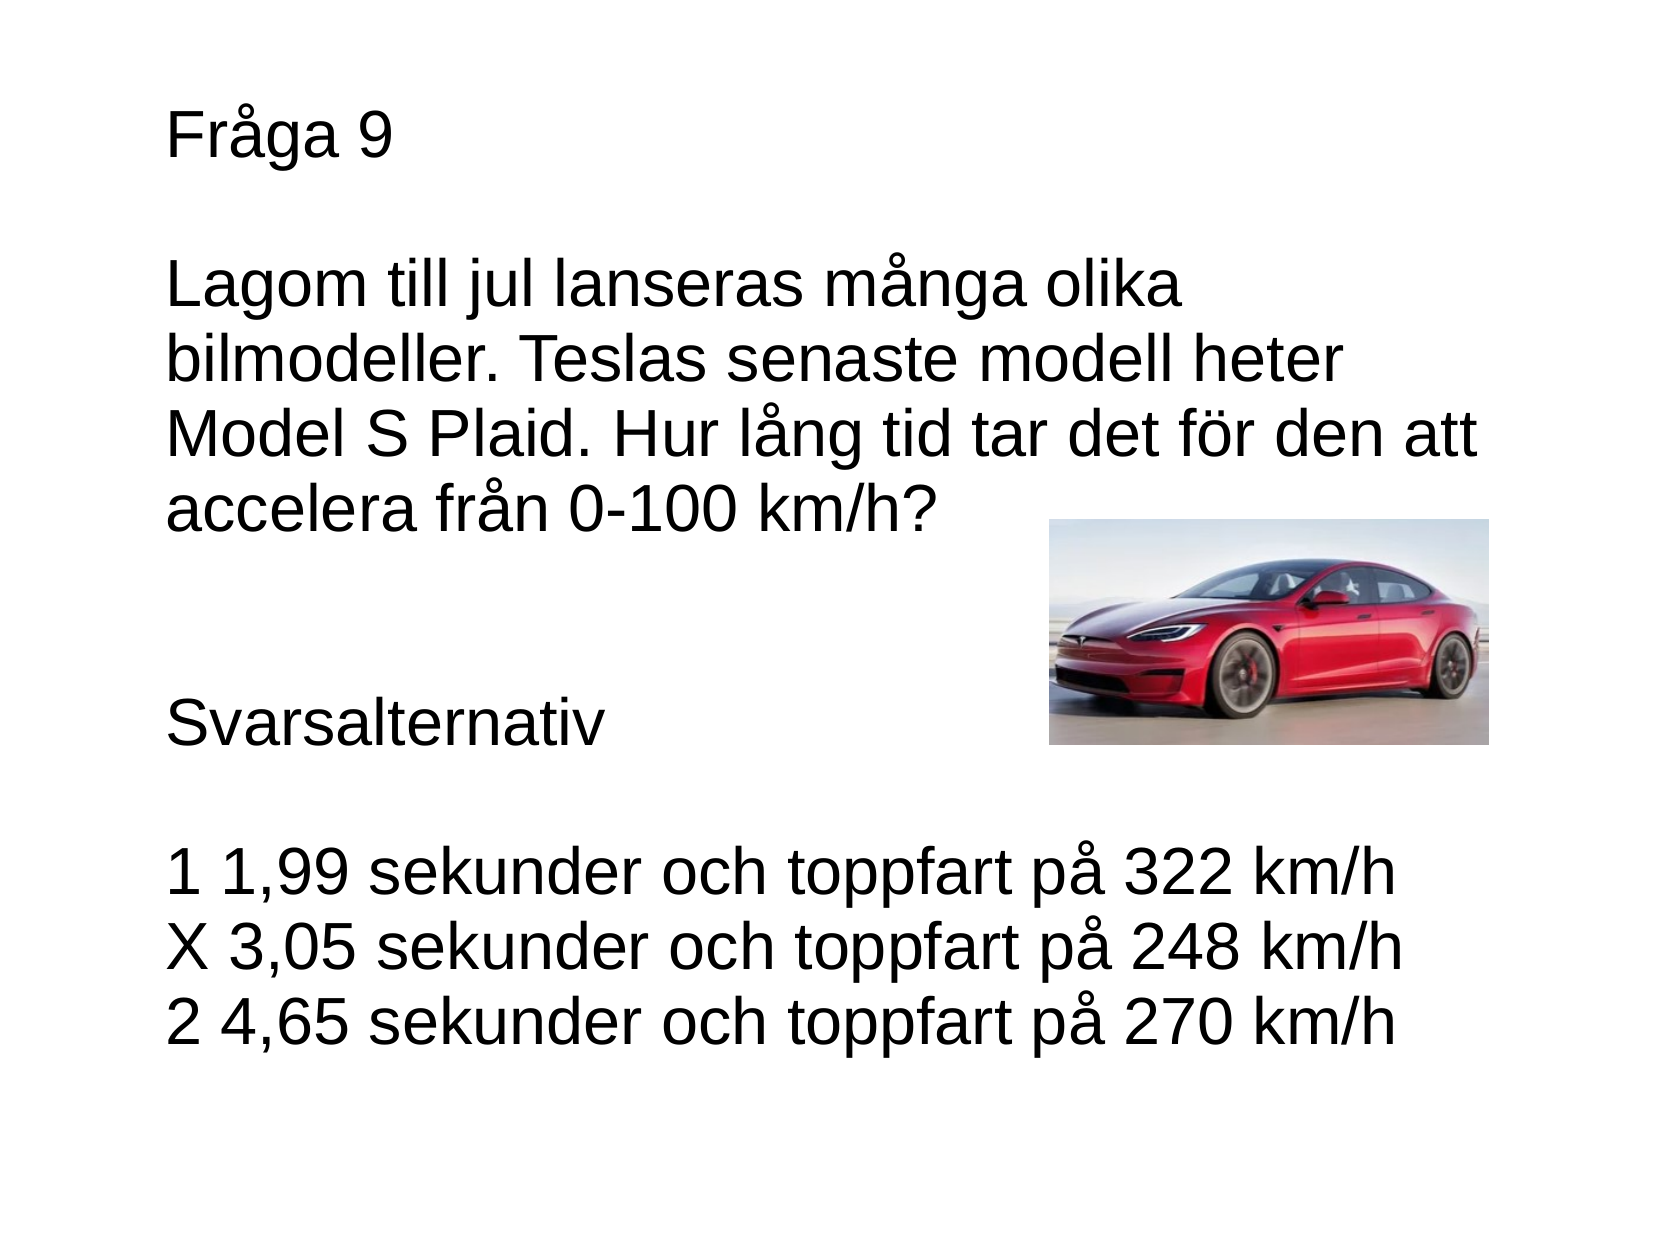

# Fråga 9
Lagom till jul lanseras många olika bilmodeller. Teslas senaste modell heter Model S Plaid. Hur lång tid tar det för den att accelera från 0-100 km/h?
Svarsalternativ
1 1,99 sekunder och toppfart på 322 km/h
X 3,05 sekunder och toppfart på 248 km/h
2 4,65 sekunder och toppfart på 270 km/h